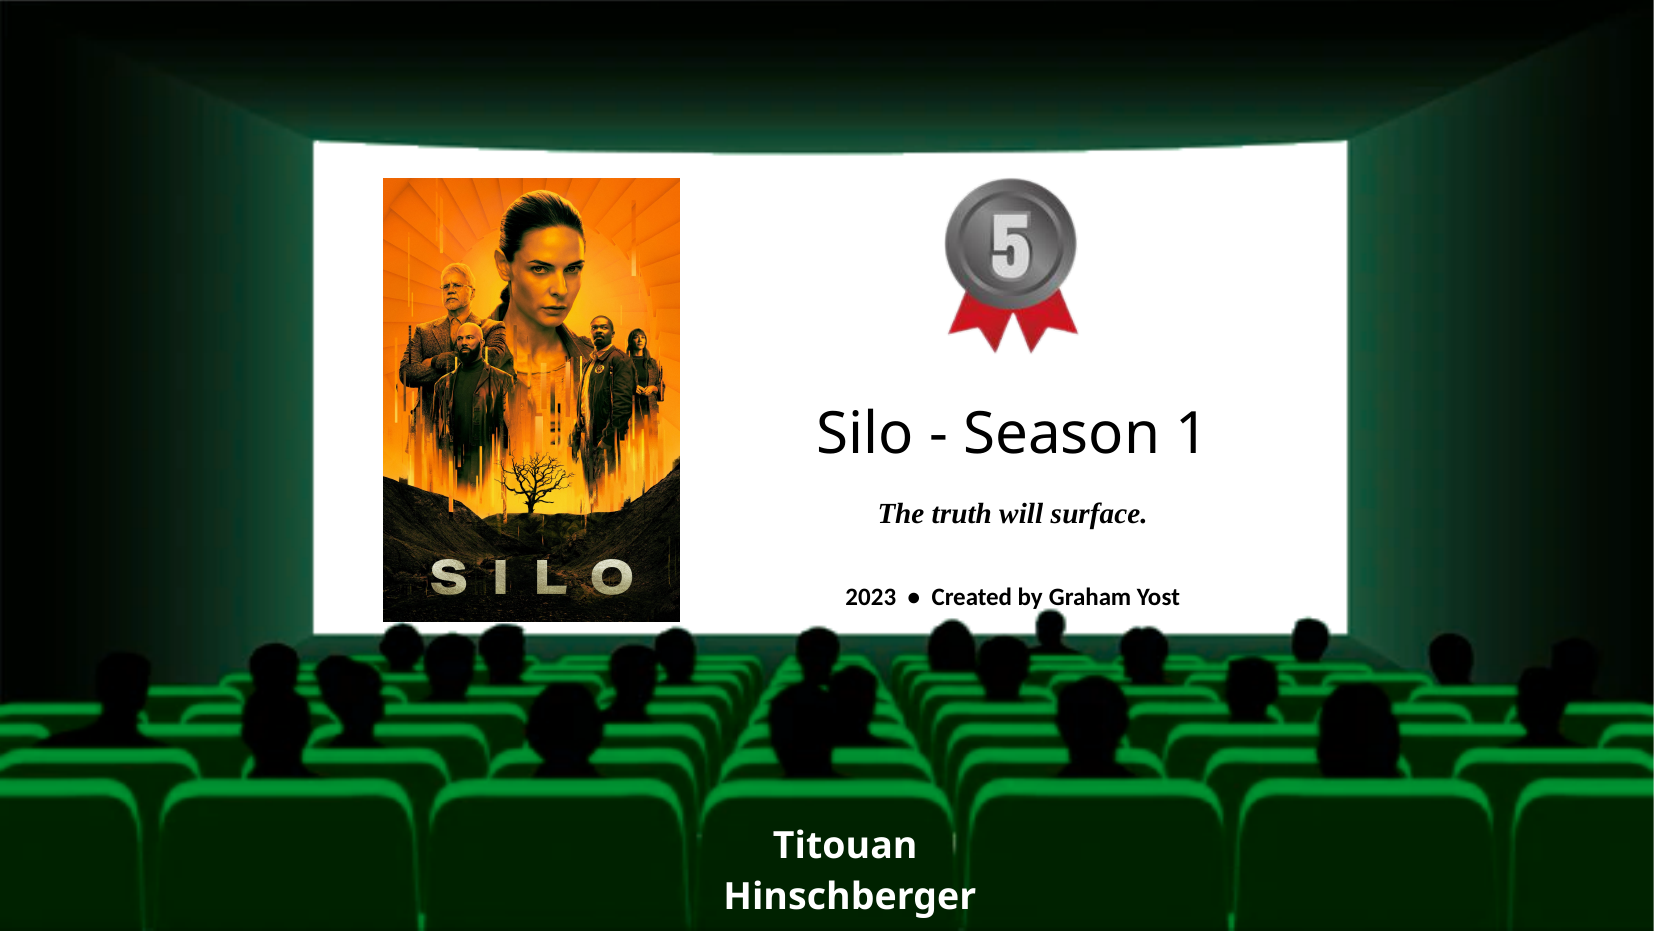

Silo - Season 1
The truth will surface.
2023 • Created by Graham Yost